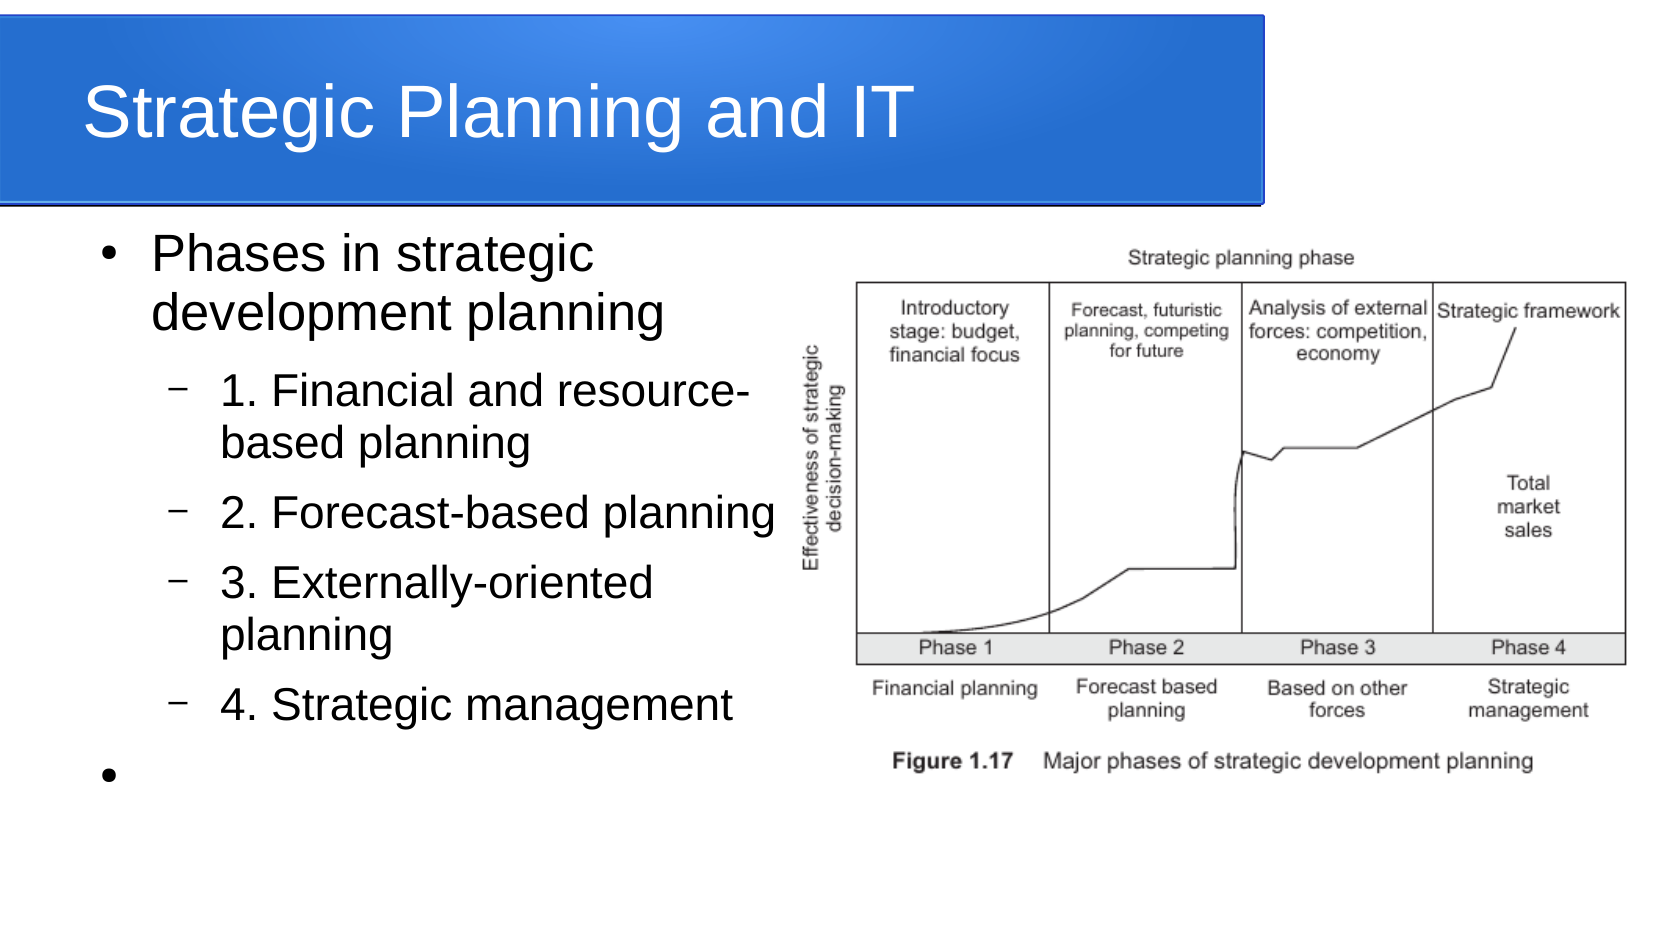

# Strategic Planning and IT
Phases in strategic development planning
1. Financial and resource-based planning
2. Forecast-based planning
3. Externally-oriented planning
4. Strategic management